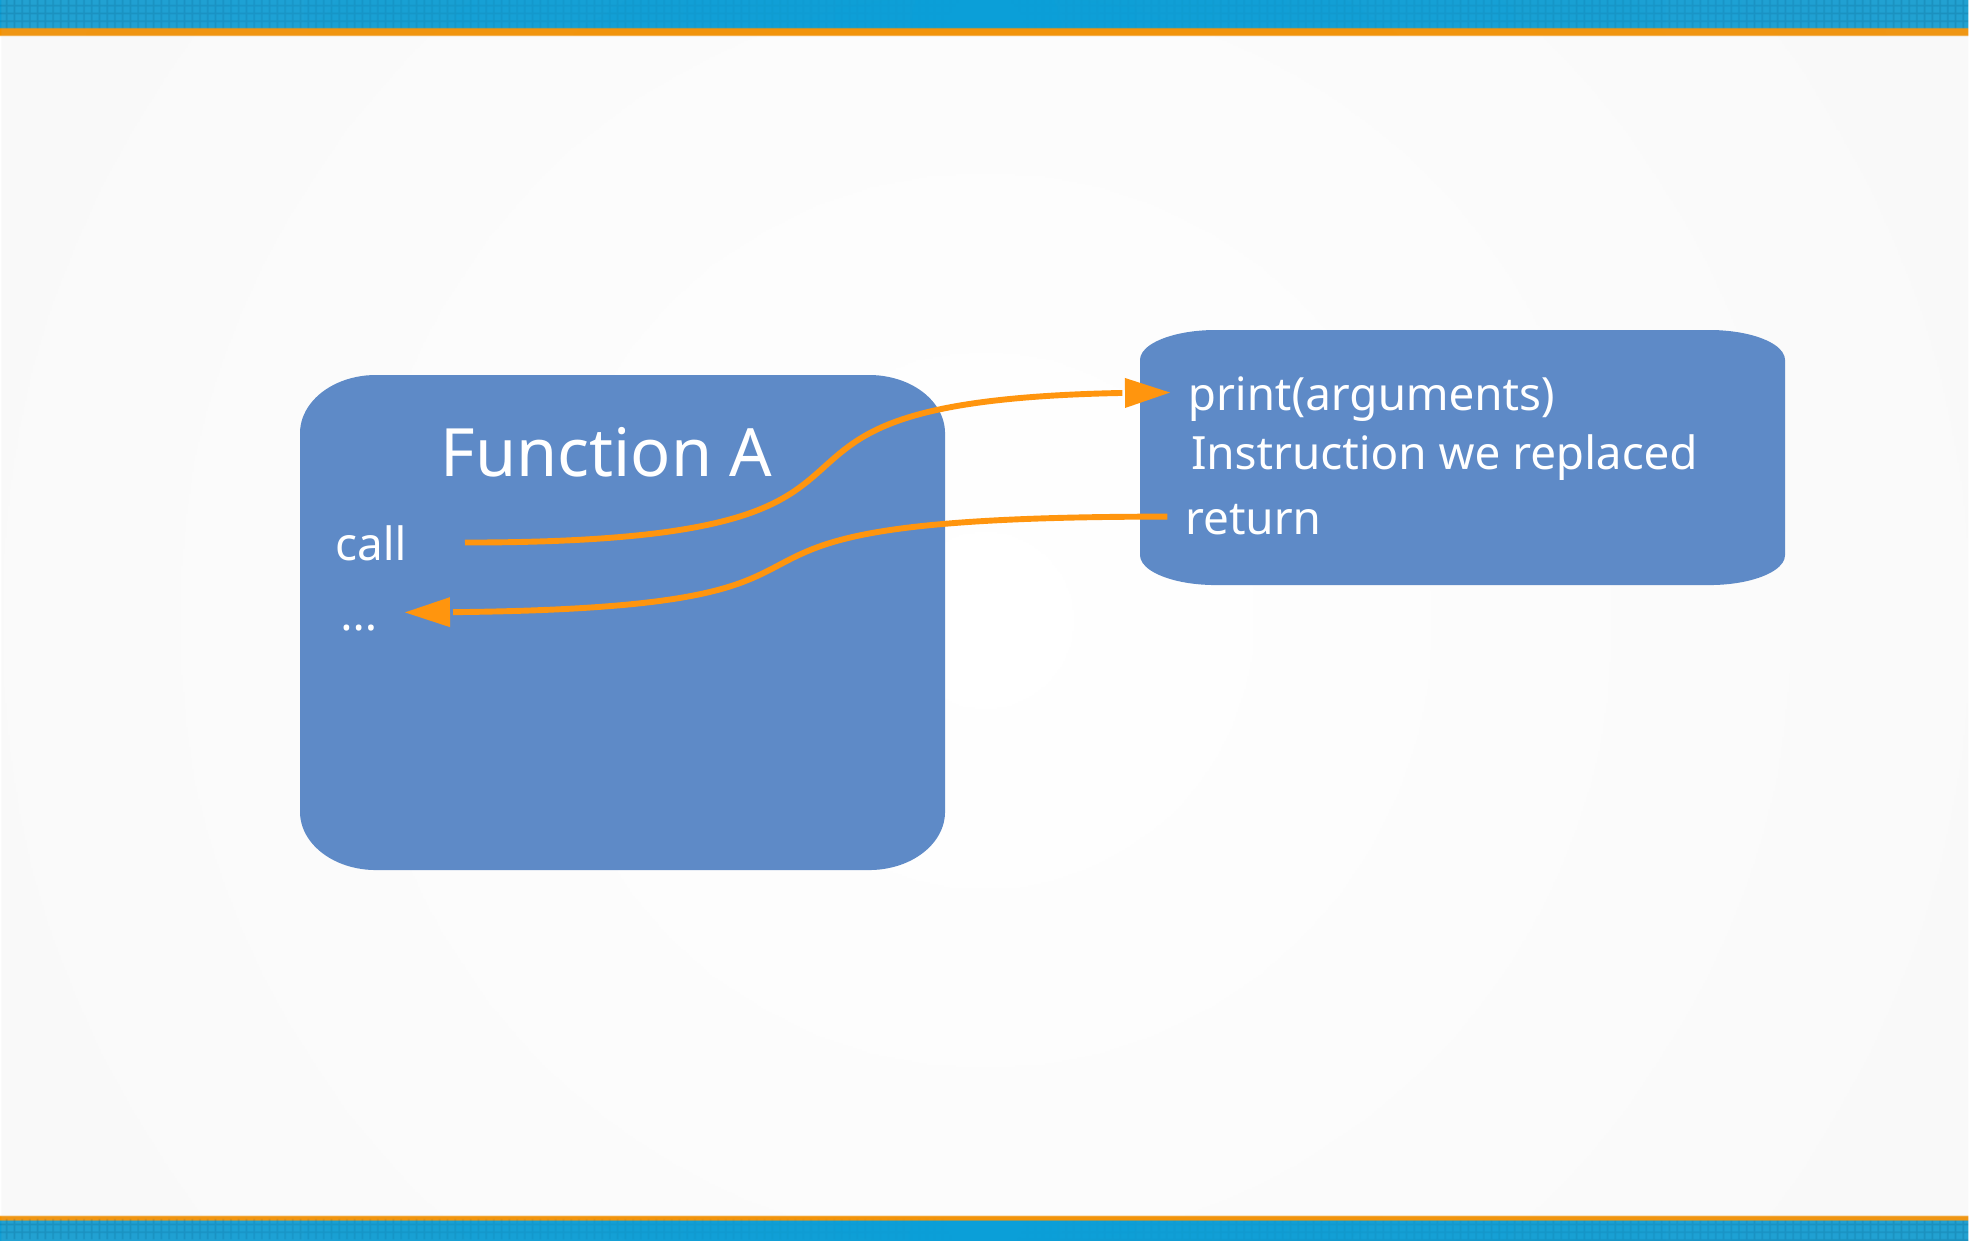

print(arguments)
Function A
Instruction we replaced
 return
call
...